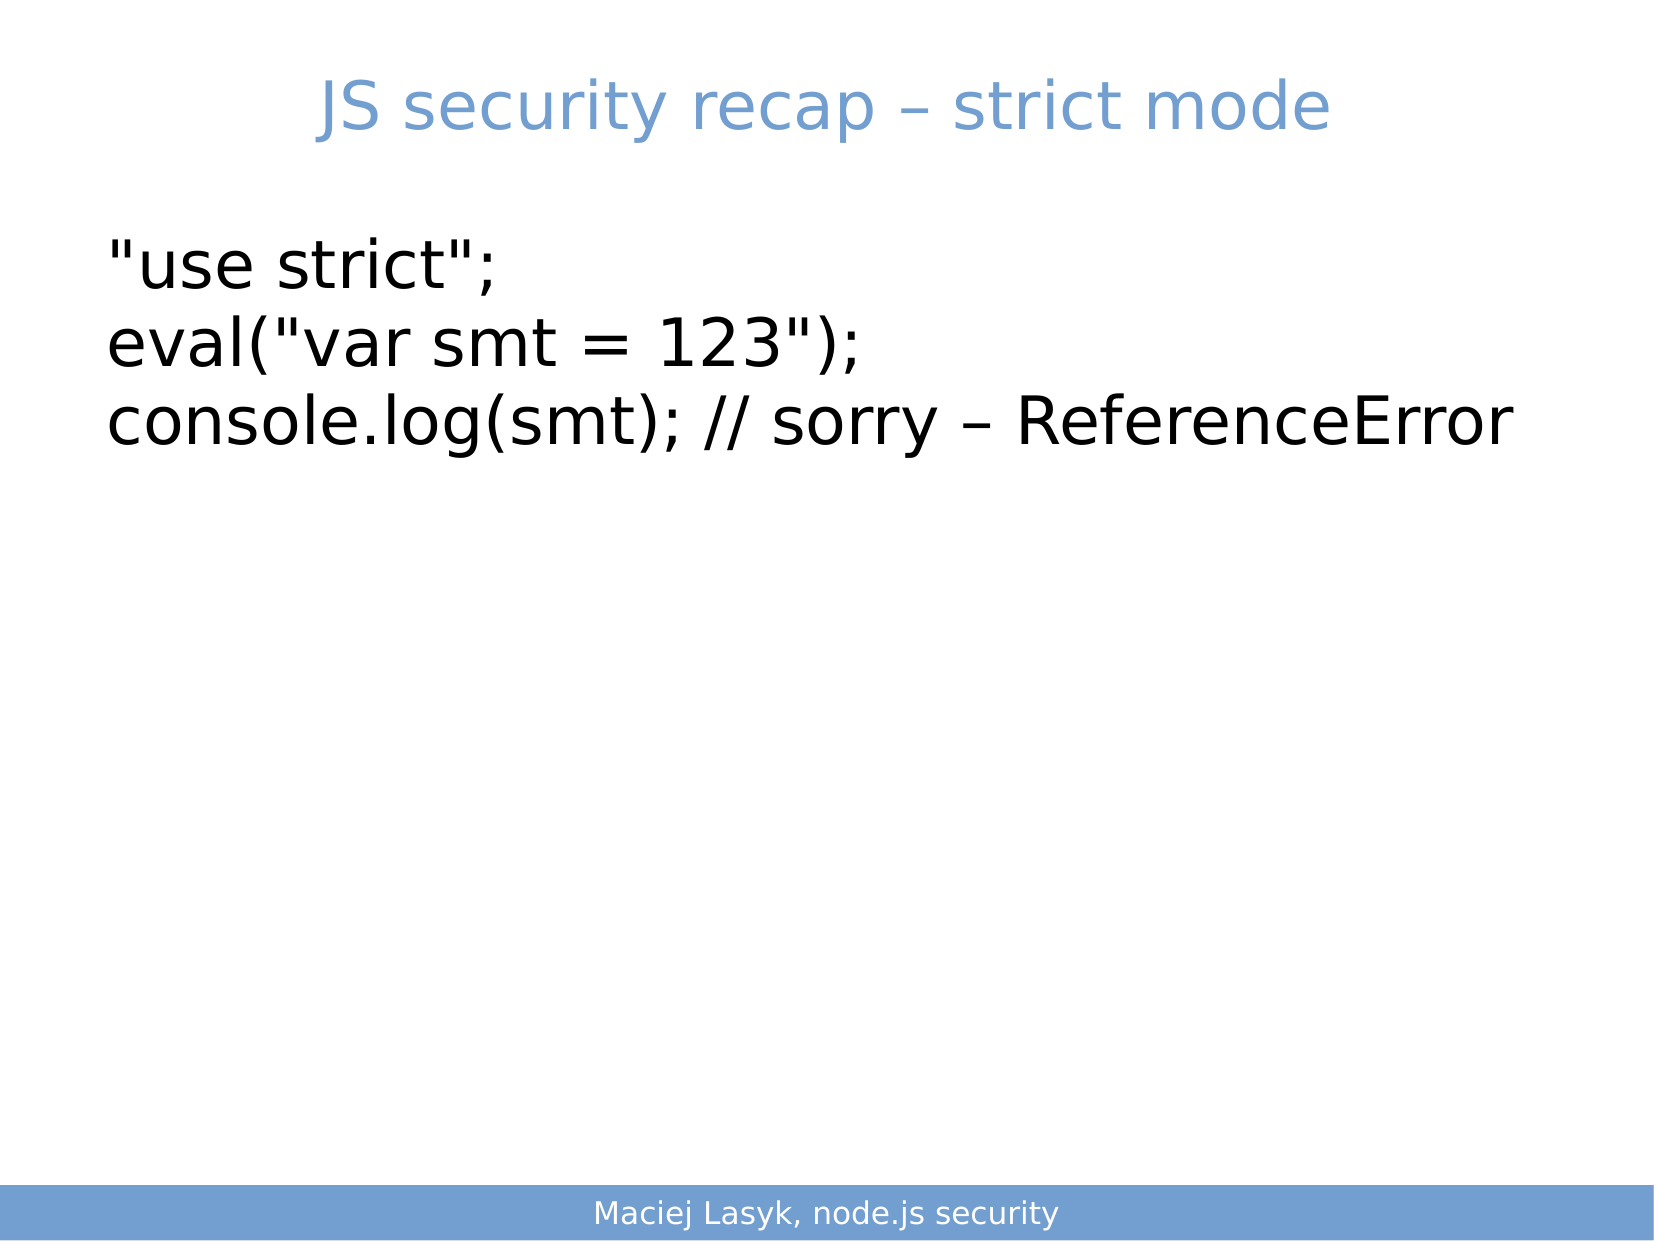

JS security recap – strict mode
"use strict";
eval("var smt = 123");
console.log(smt); // sorry – ReferenceError
 3/25
 1/25
Maciej Lasyk, Ganglia & Nagios
Maciej Lasyk, node.js security
Maciej Lasyk, node.js security